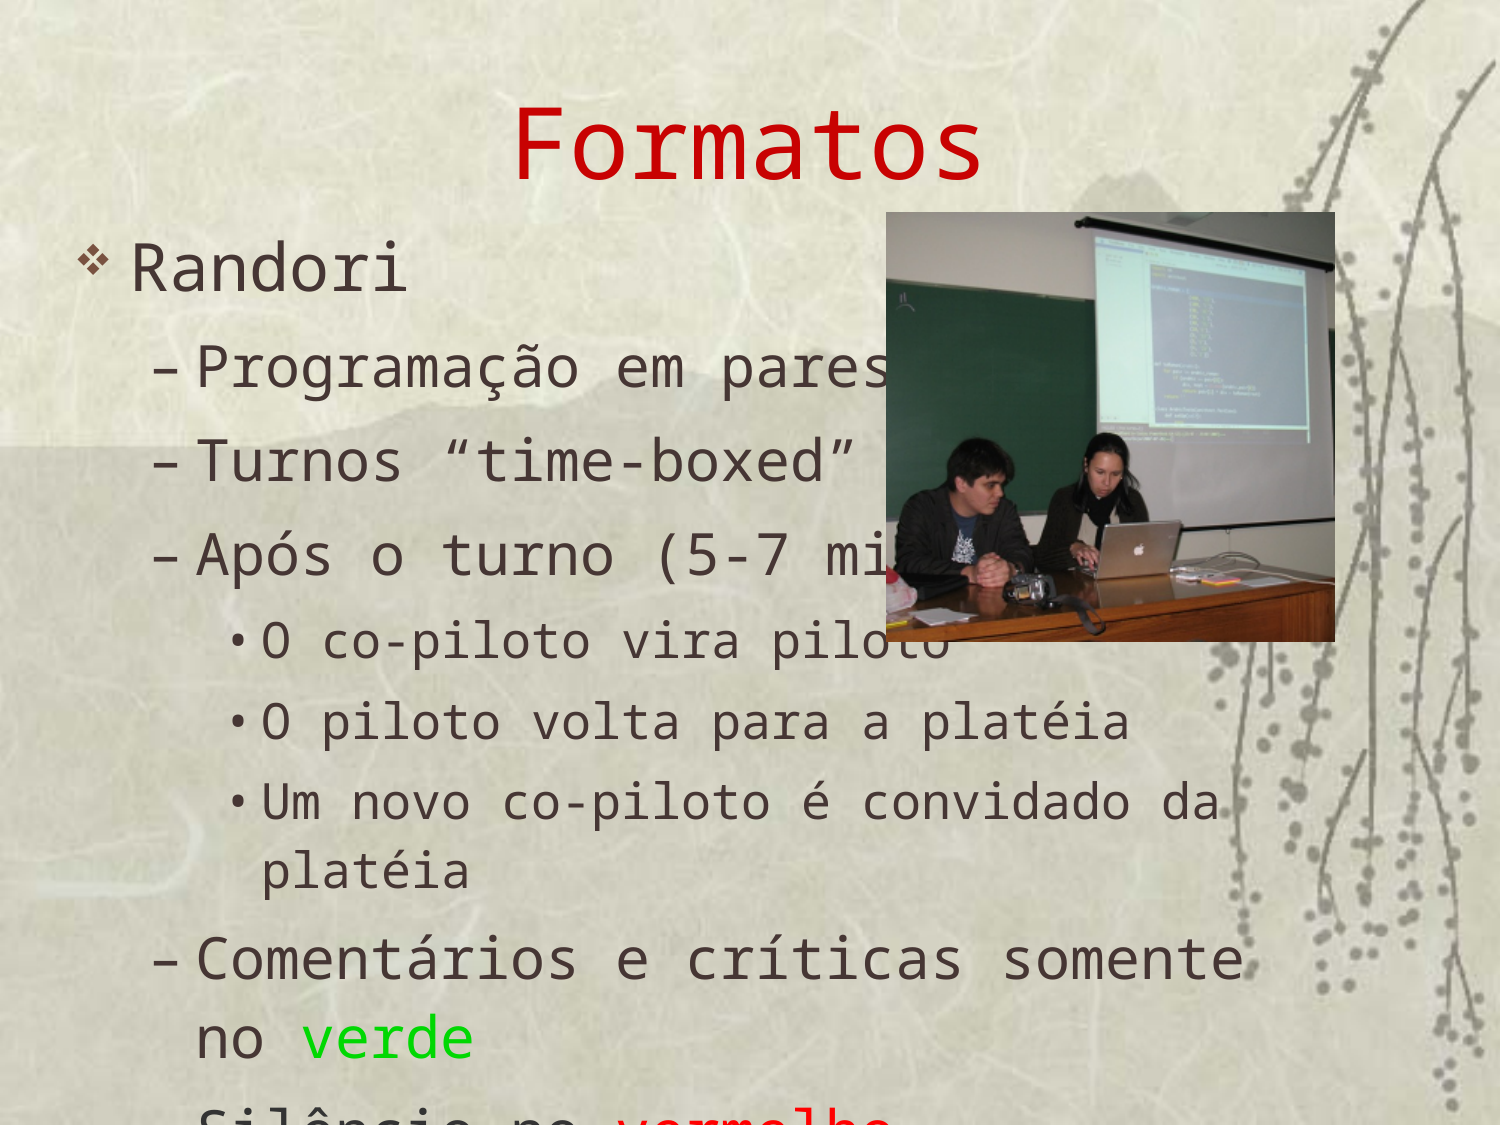

# Formatos
Randori
Programação em pares
Turnos “time-boxed”
Após o turno (5-7 min.):
O co-piloto vira piloto
O piloto volta para a platéia
Um novo co-piloto é convidado da platéia
Comentários e críticas somente no verde
Silêncio no vermelho